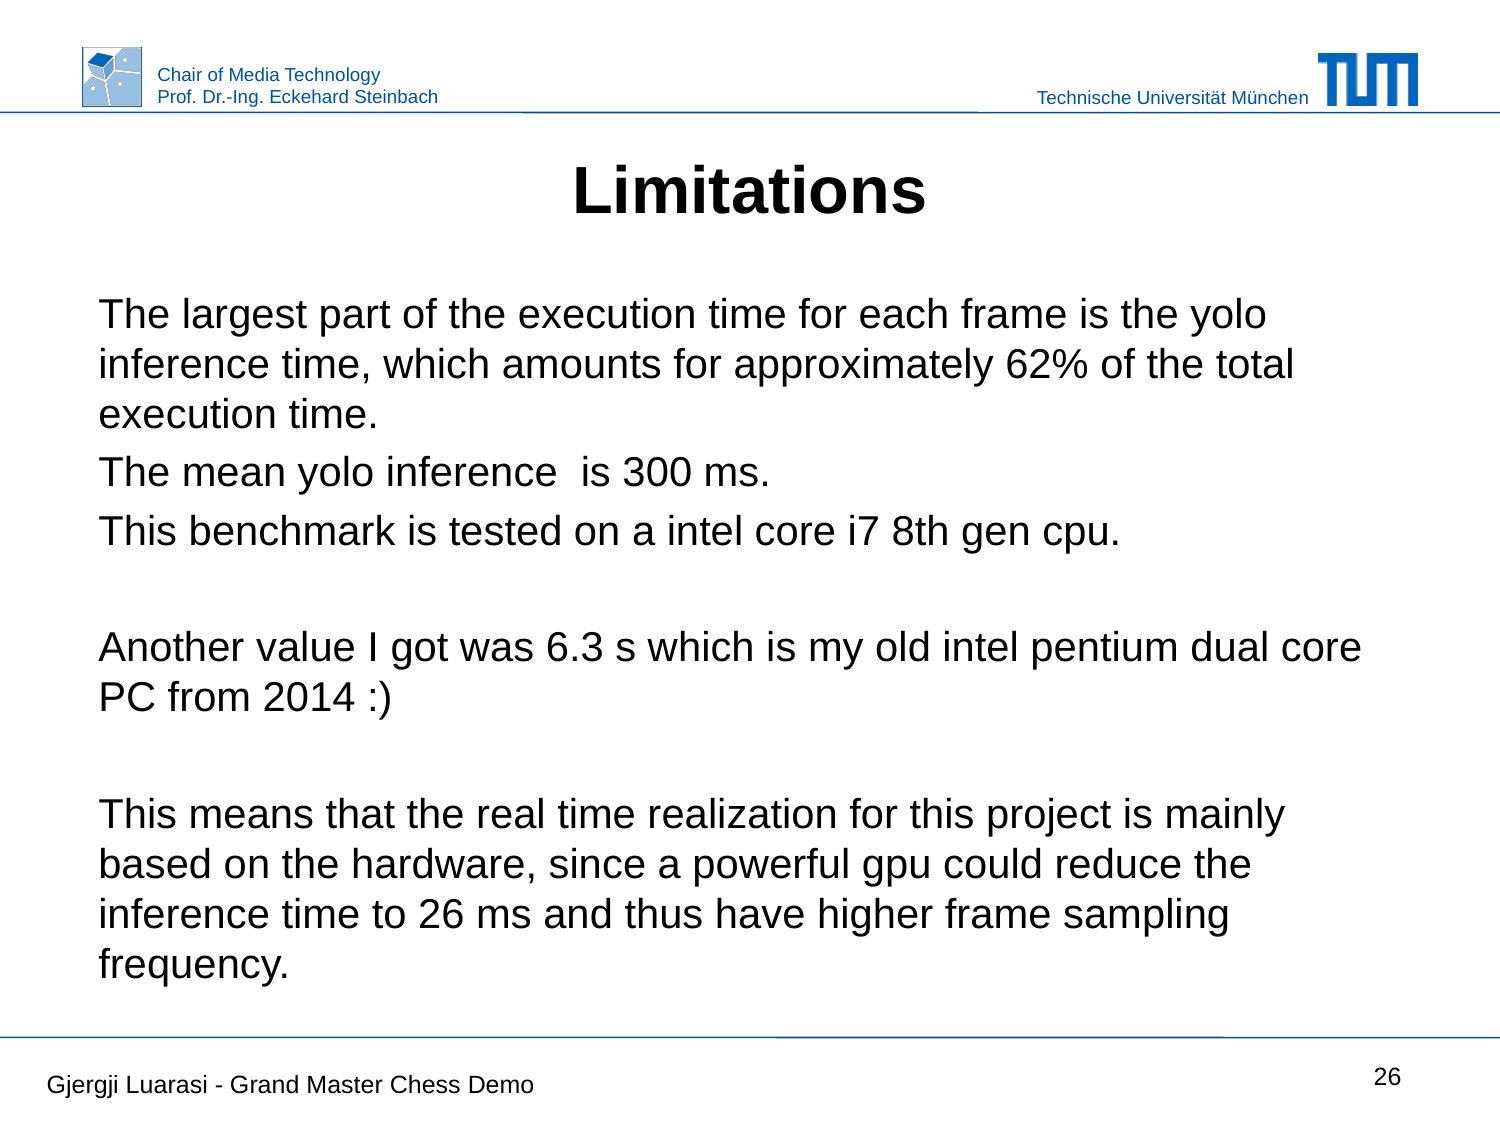

# Limitations
The largest part of the execution time for each frame is the yolo inference time, which amounts for approximately 62% of the total execution time.
The mean yolo inference is 300 ms.
This benchmark is tested on a intel core i7 8th gen cpu.
Another value I got was 6.3 s which is my old intel pentium dual core PC from 2014 :)
This means that the real time realization for this project is mainly based on the hardware, since a powerful gpu could reduce the inference time to 26 ms and thus have higher frame sampling frequency.
Gjergji Luarasi - Grand Master Chess Demo